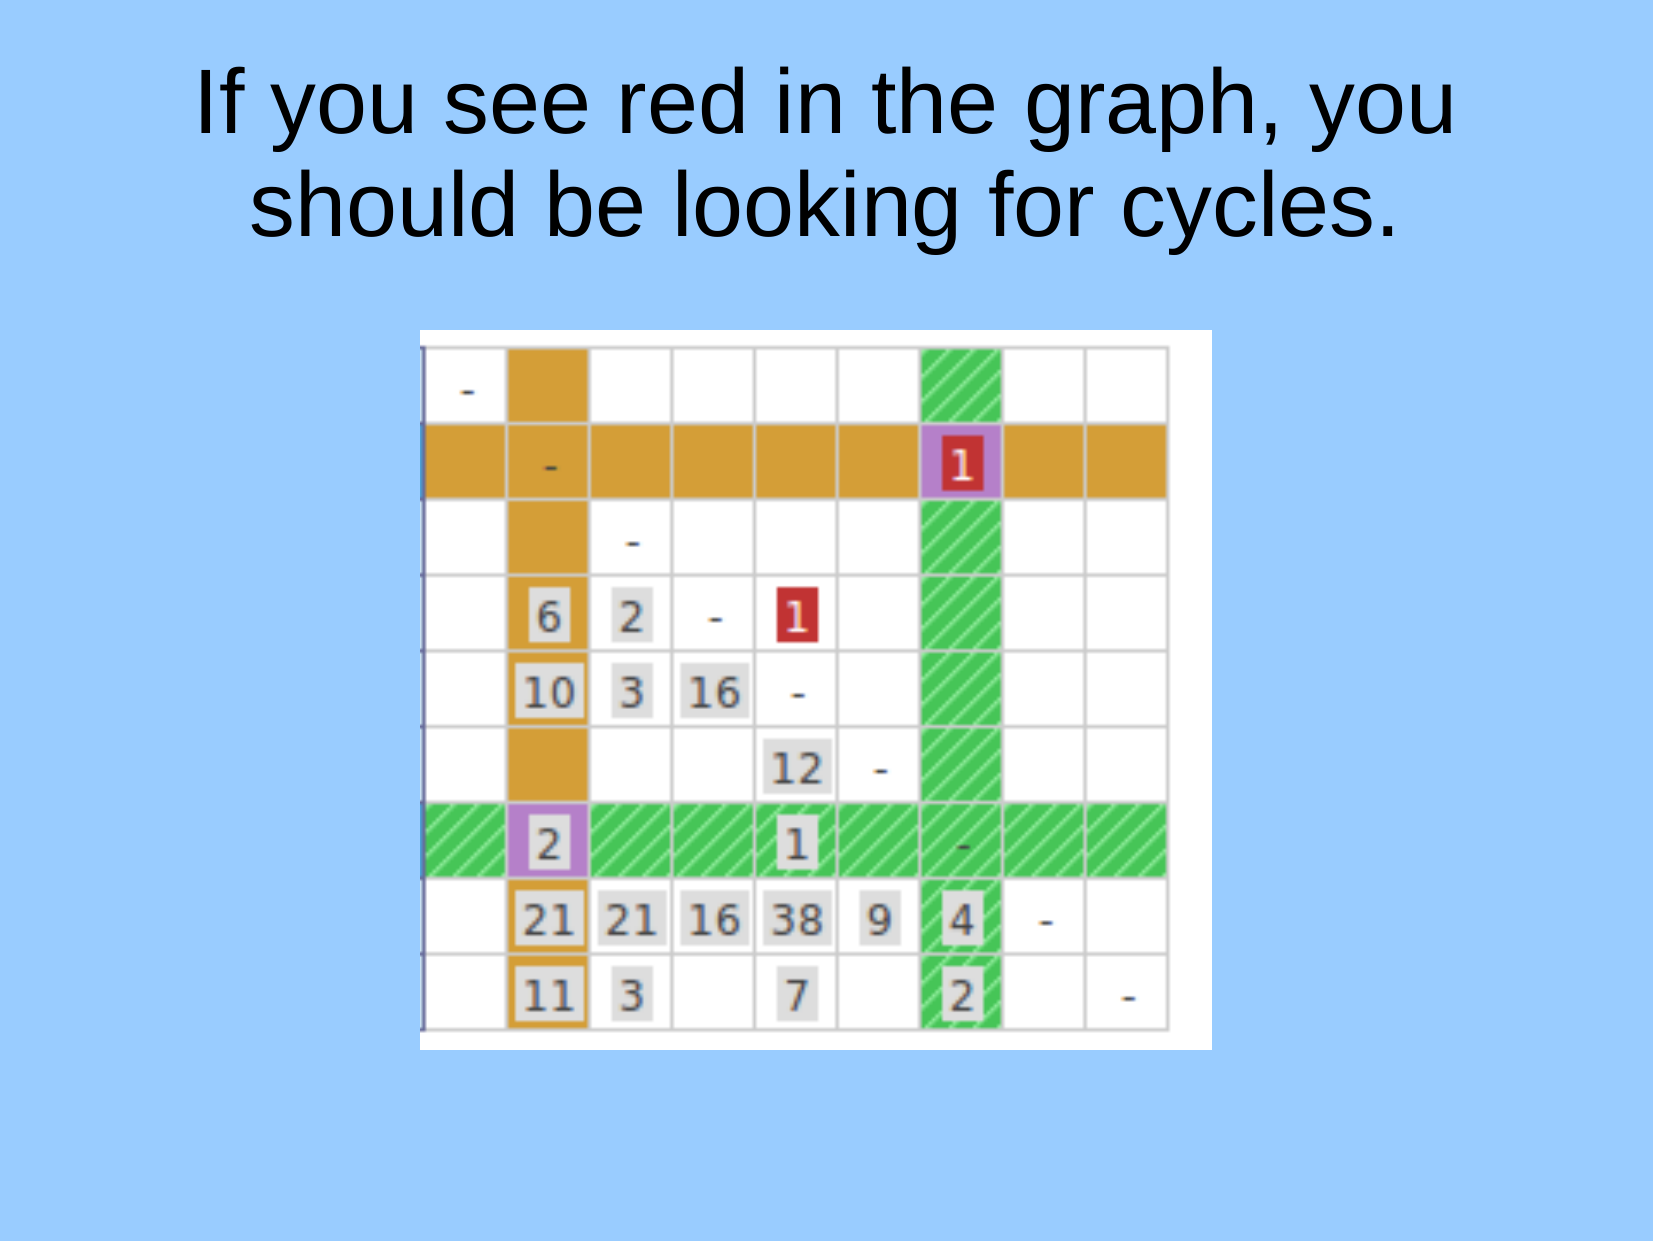

# If you see red in the graph, you should be looking for cycles.